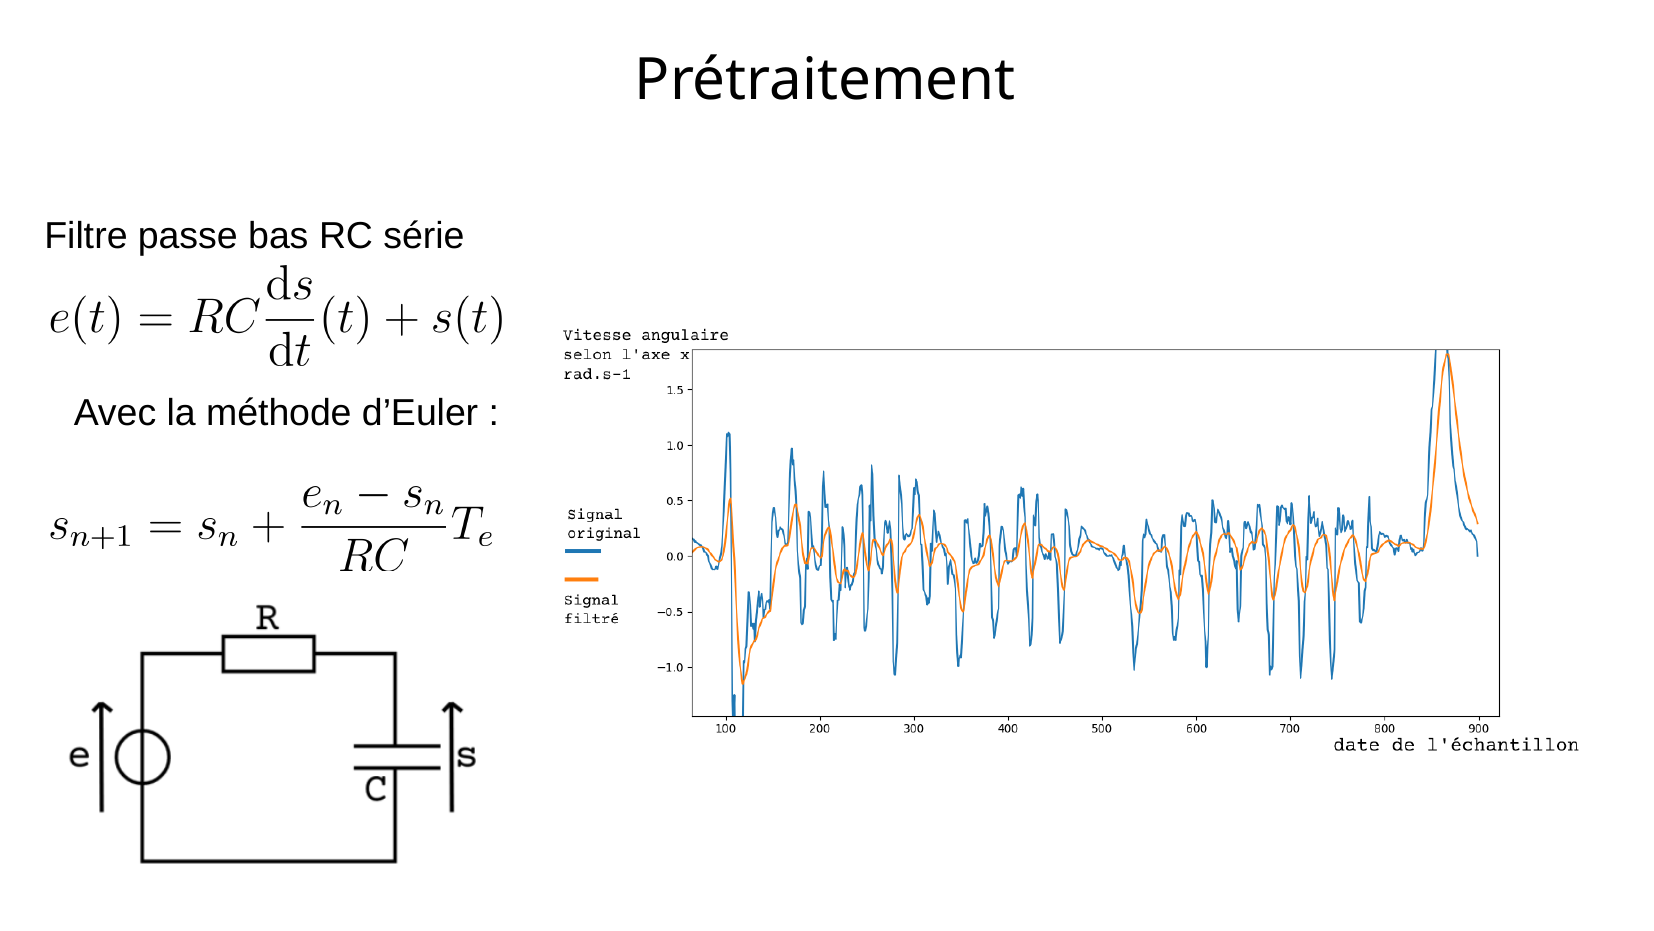

Prétraitement
Filtre passe bas RC série
Avec la méthode d’Euler :